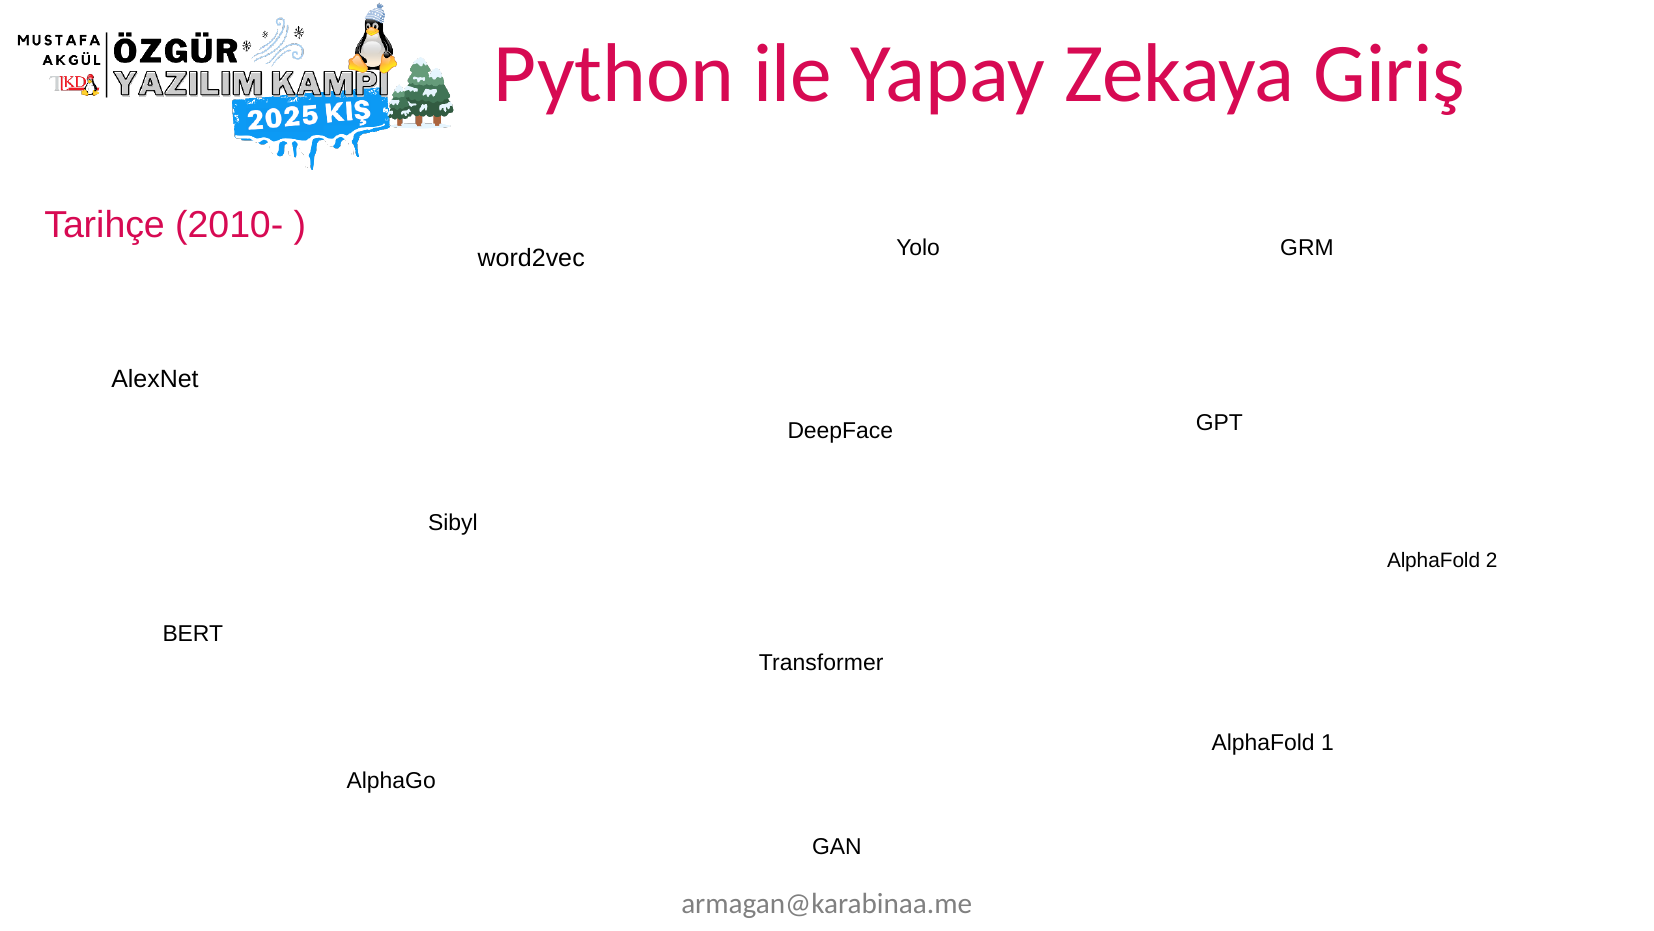

Python ile Yapay Zekaya Giriş
Tarihçe (2010- )
Yolo
GRM
word2vec
AlexNet
GPT
DeepFace
Sibyl
AlphaFold 2
BERT
Transformer
AlphaFold 1
AlphaGo
GAN
armagan@karabinaa.me